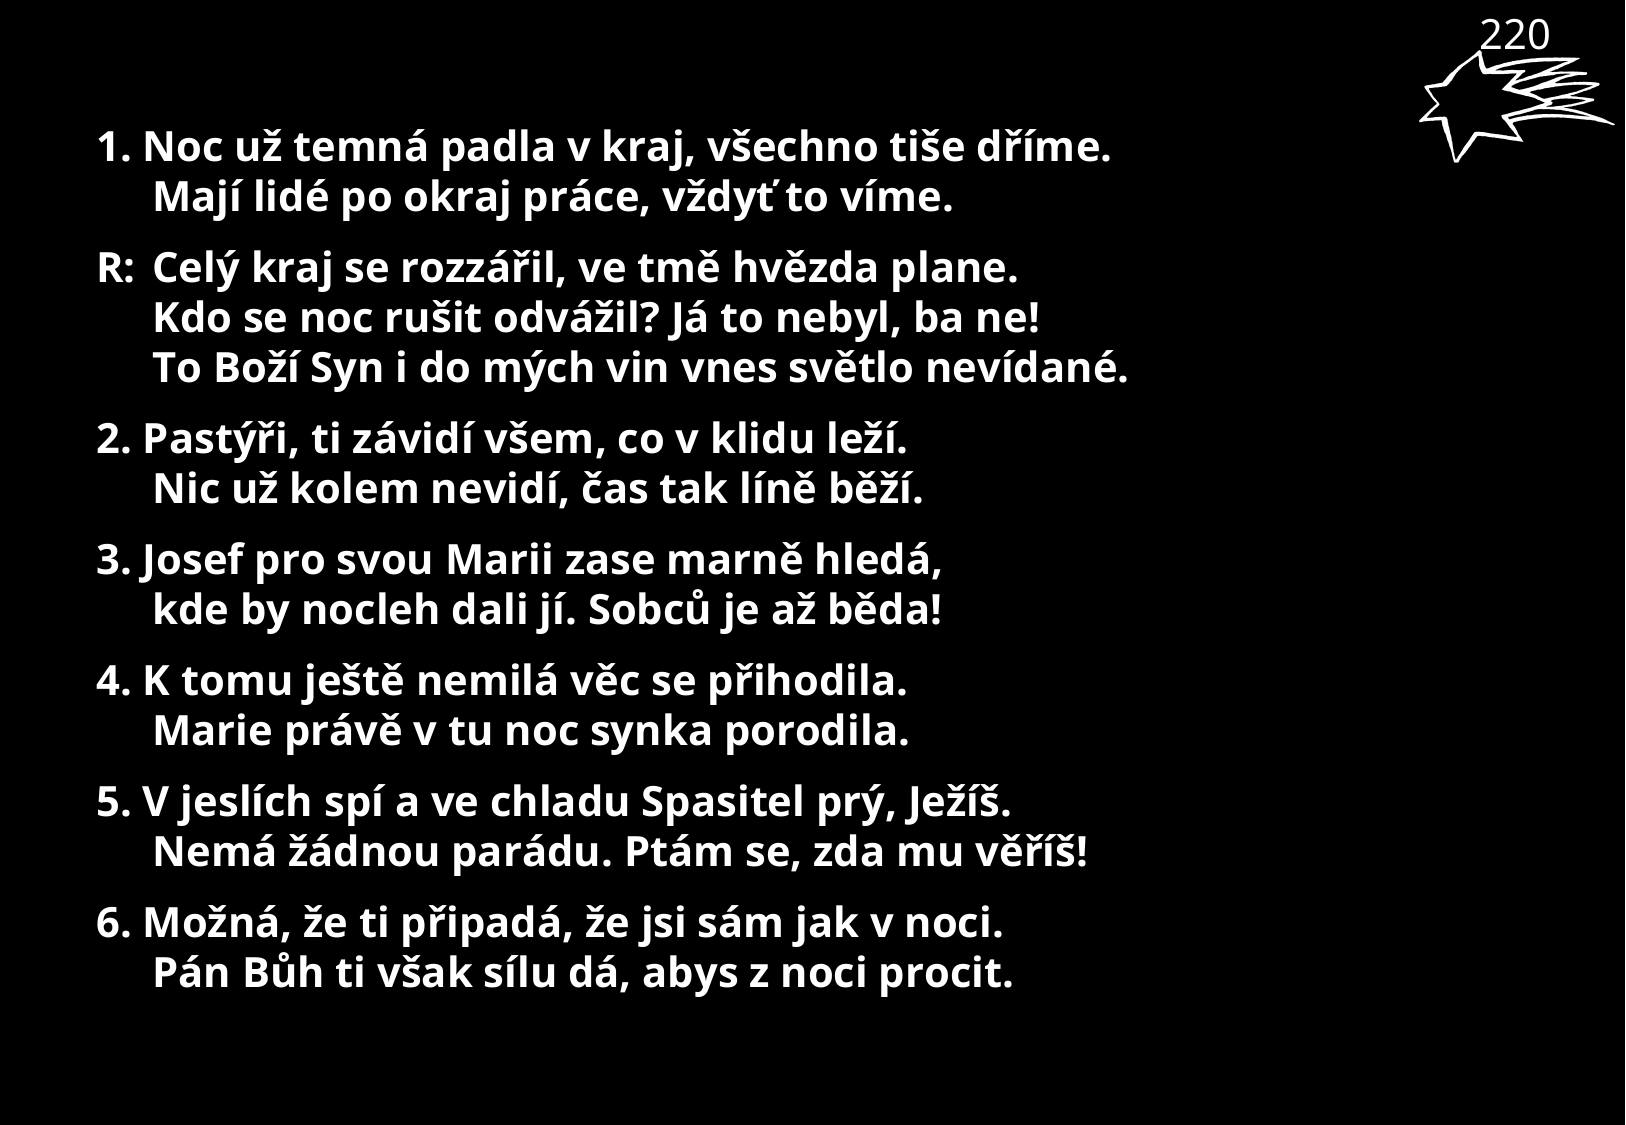

220
# 1. Noc už temná padla v kraj, všechno tiše dříme. Mají lidé po okraj práce, vždyť to víme.
R: 	Celý kraj se rozzářil, ve tmě hvězda plane.
Kdo se noc rušit odvážil? Já to nebyl, ba ne!
To Boží Syn i do mých vin vnes světlo nevídané.
2. Pastýři, ti závidí všem, co v klidu leží.
Nic už kolem nevidí, čas tak líně běží.
3. Josef pro svou Marii zase marně hledá,
kde by nocleh dali jí. Sobců je až běda!
4. K tomu ještě nemilá věc se přihodila.
Marie právě v tu noc synka porodila.
5. V jeslích spí a ve chladu Spasitel prý, Ježíš.
Nemá žádnou parádu. Ptám se, zda mu věříš!
6. Možná, že ti připadá, že jsi sám jak v noci.
Pán Bůh ti však sílu dá, abys z noci procit.